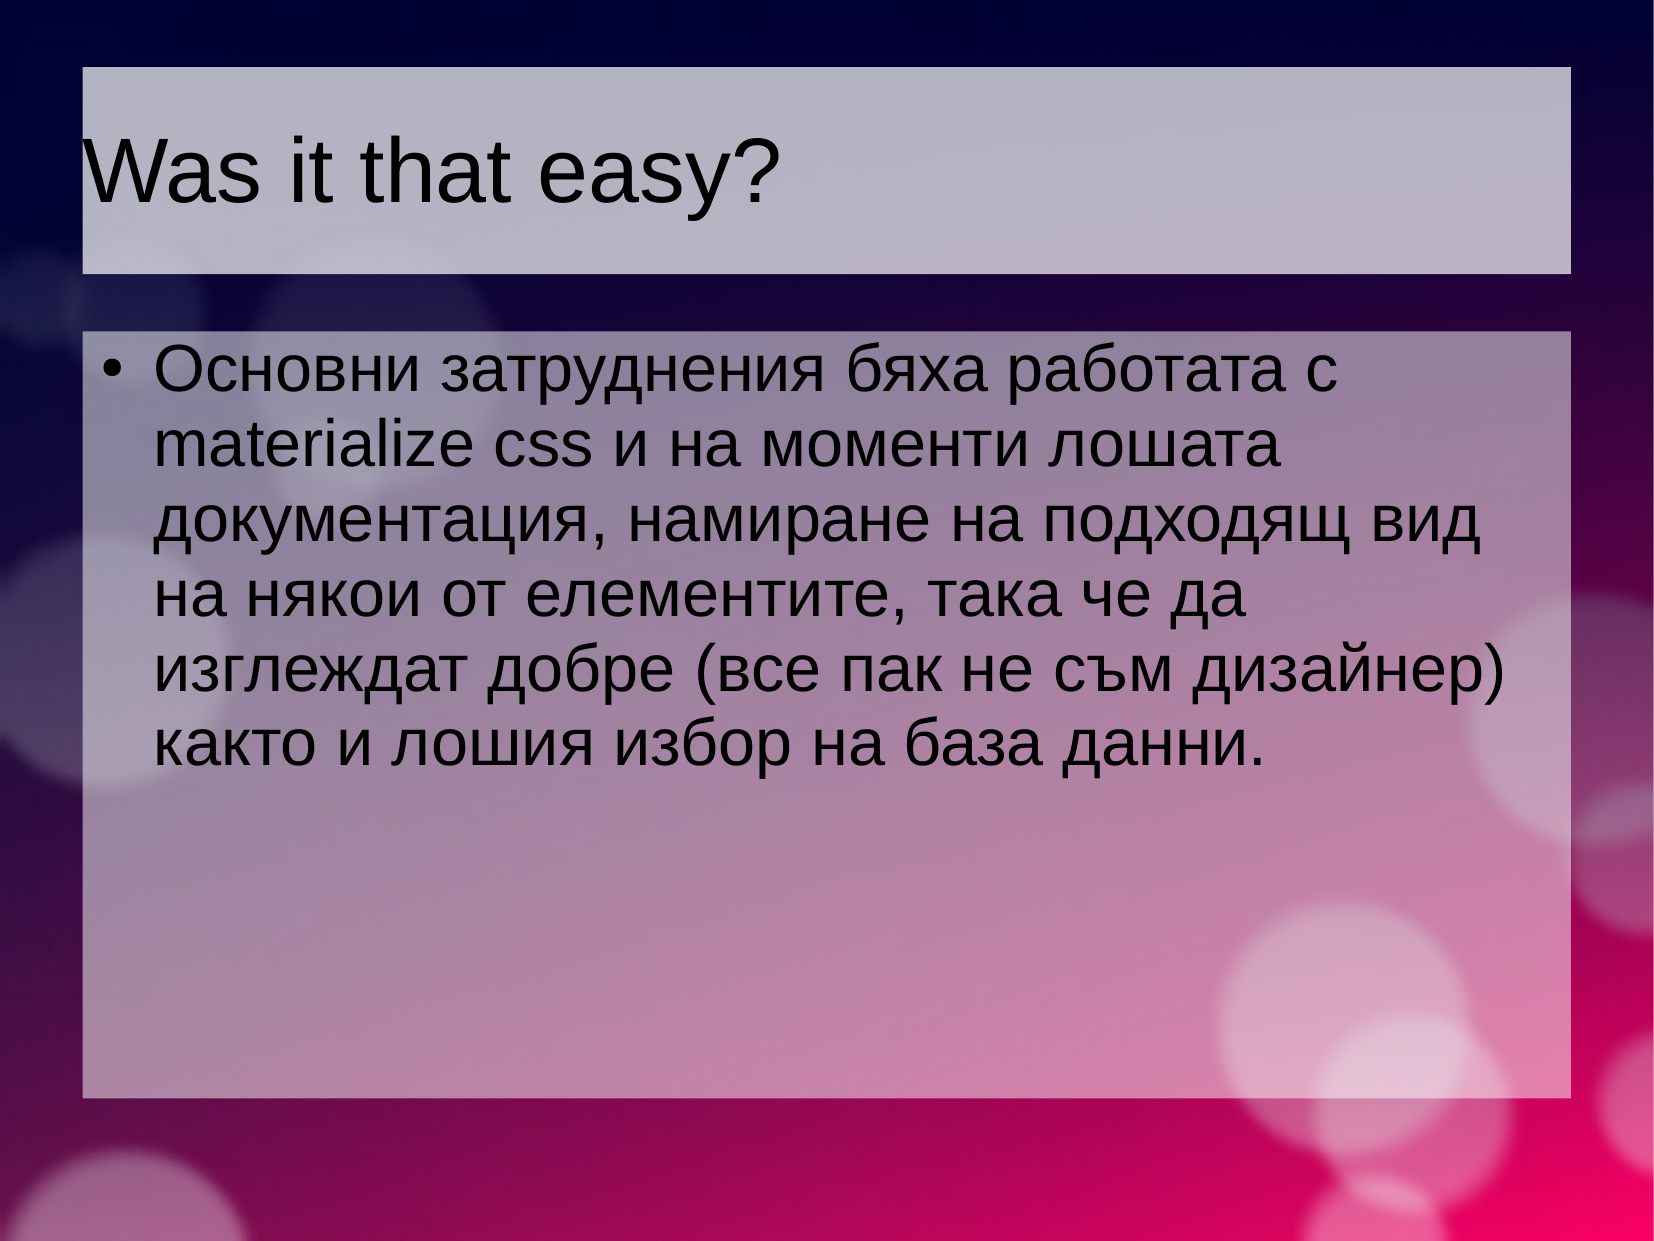

# Was it that easy?
Основни затруднения бяха работата с materialize css и на моменти лошата документация, намиране на подходящ вид на някои от елементите, така че да изглеждат добре (все пак не съм дизайнер) както и лошия избор на база данни.